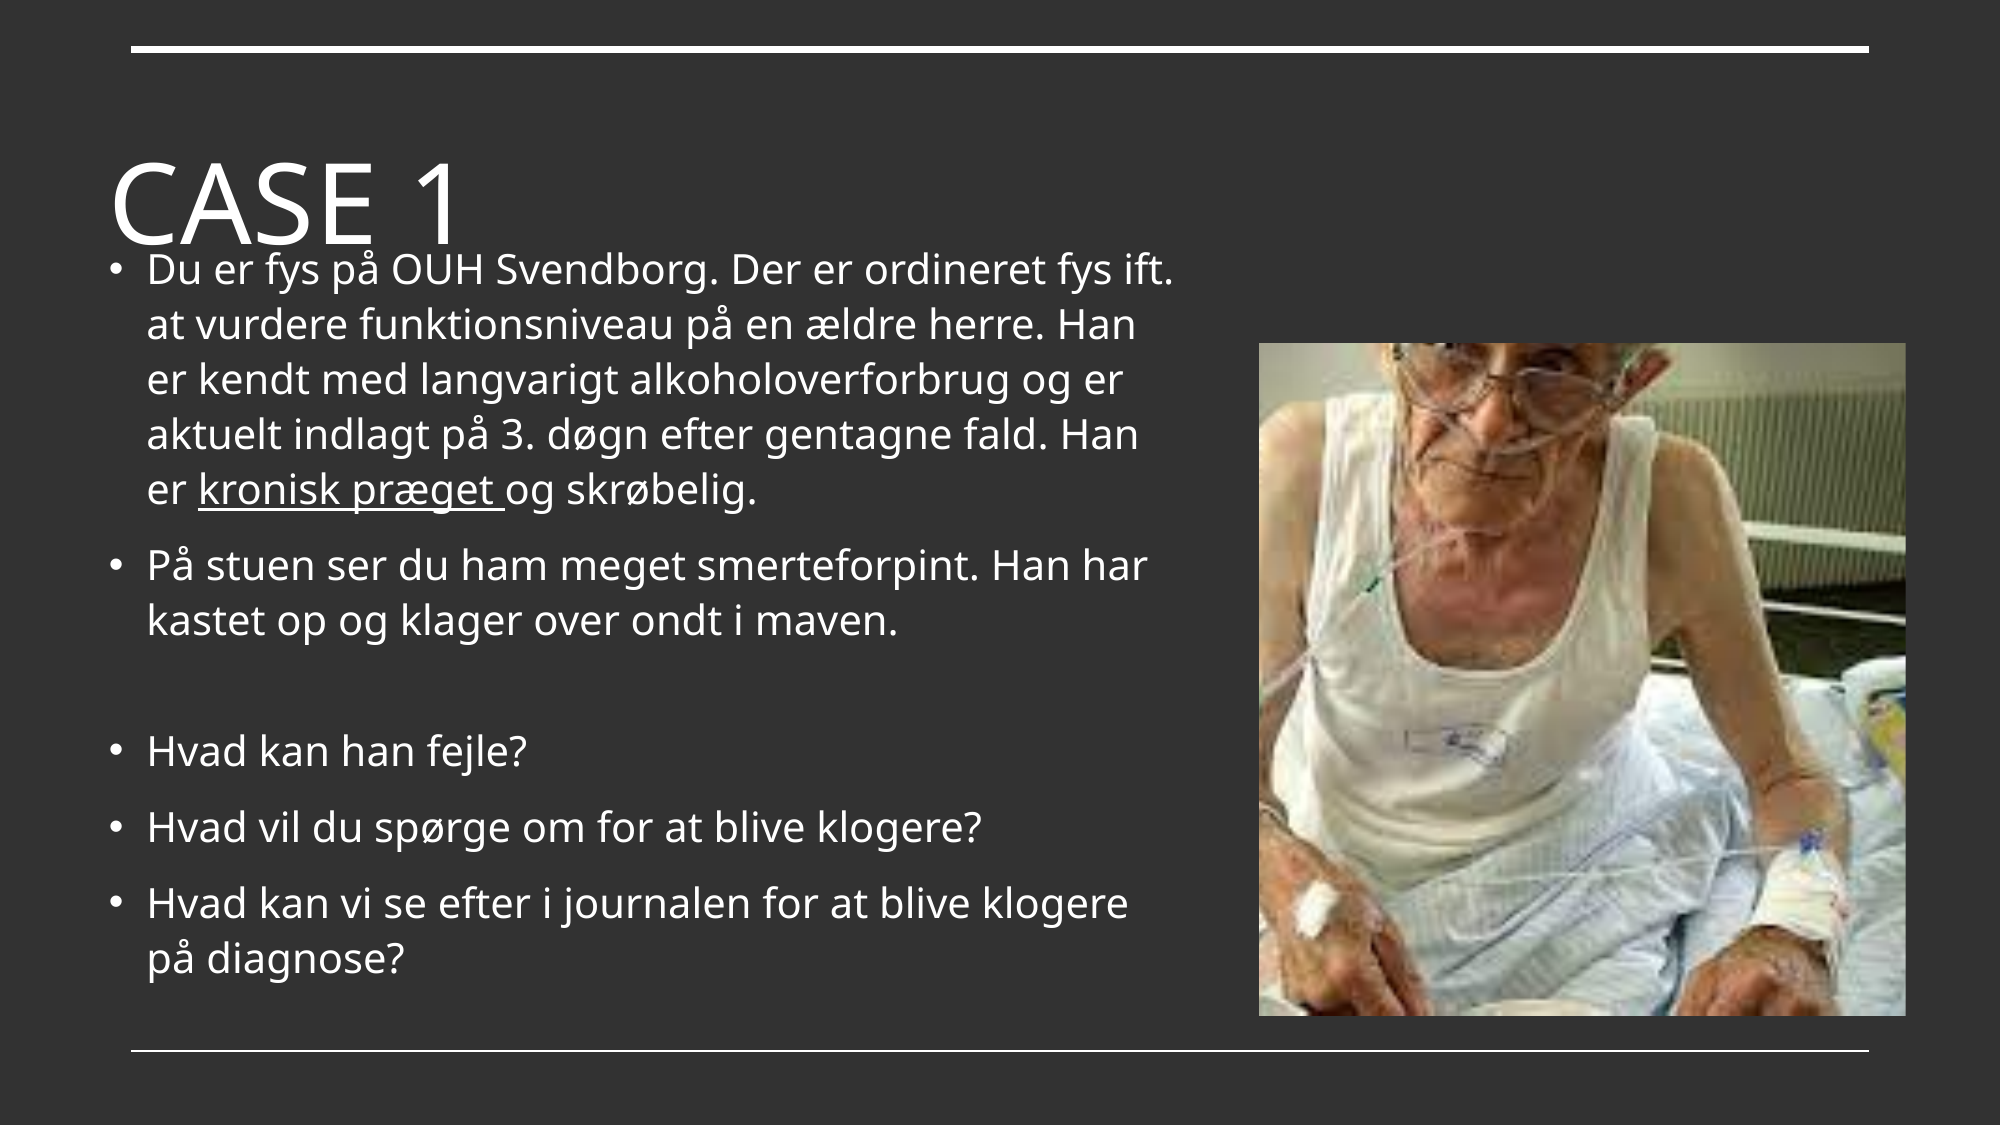

# Case 1
Du er fys på OUH Svendborg. Der er ordineret fys ift. at vurdere funktionsniveau på en ældre herre. Han er kendt med langvarigt alkoholoverforbrug og er aktuelt indlagt på 3. døgn efter gentagne fald. Han er kronisk præget og skrøbelig.
På stuen ser du ham meget smerteforpint. Han har kastet op og klager over ondt i maven.
Hvad kan han fejle?
Hvad vil du spørge om for at blive klogere?
Hvad kan vi se efter i journalen for at blive klogere på diagnose?